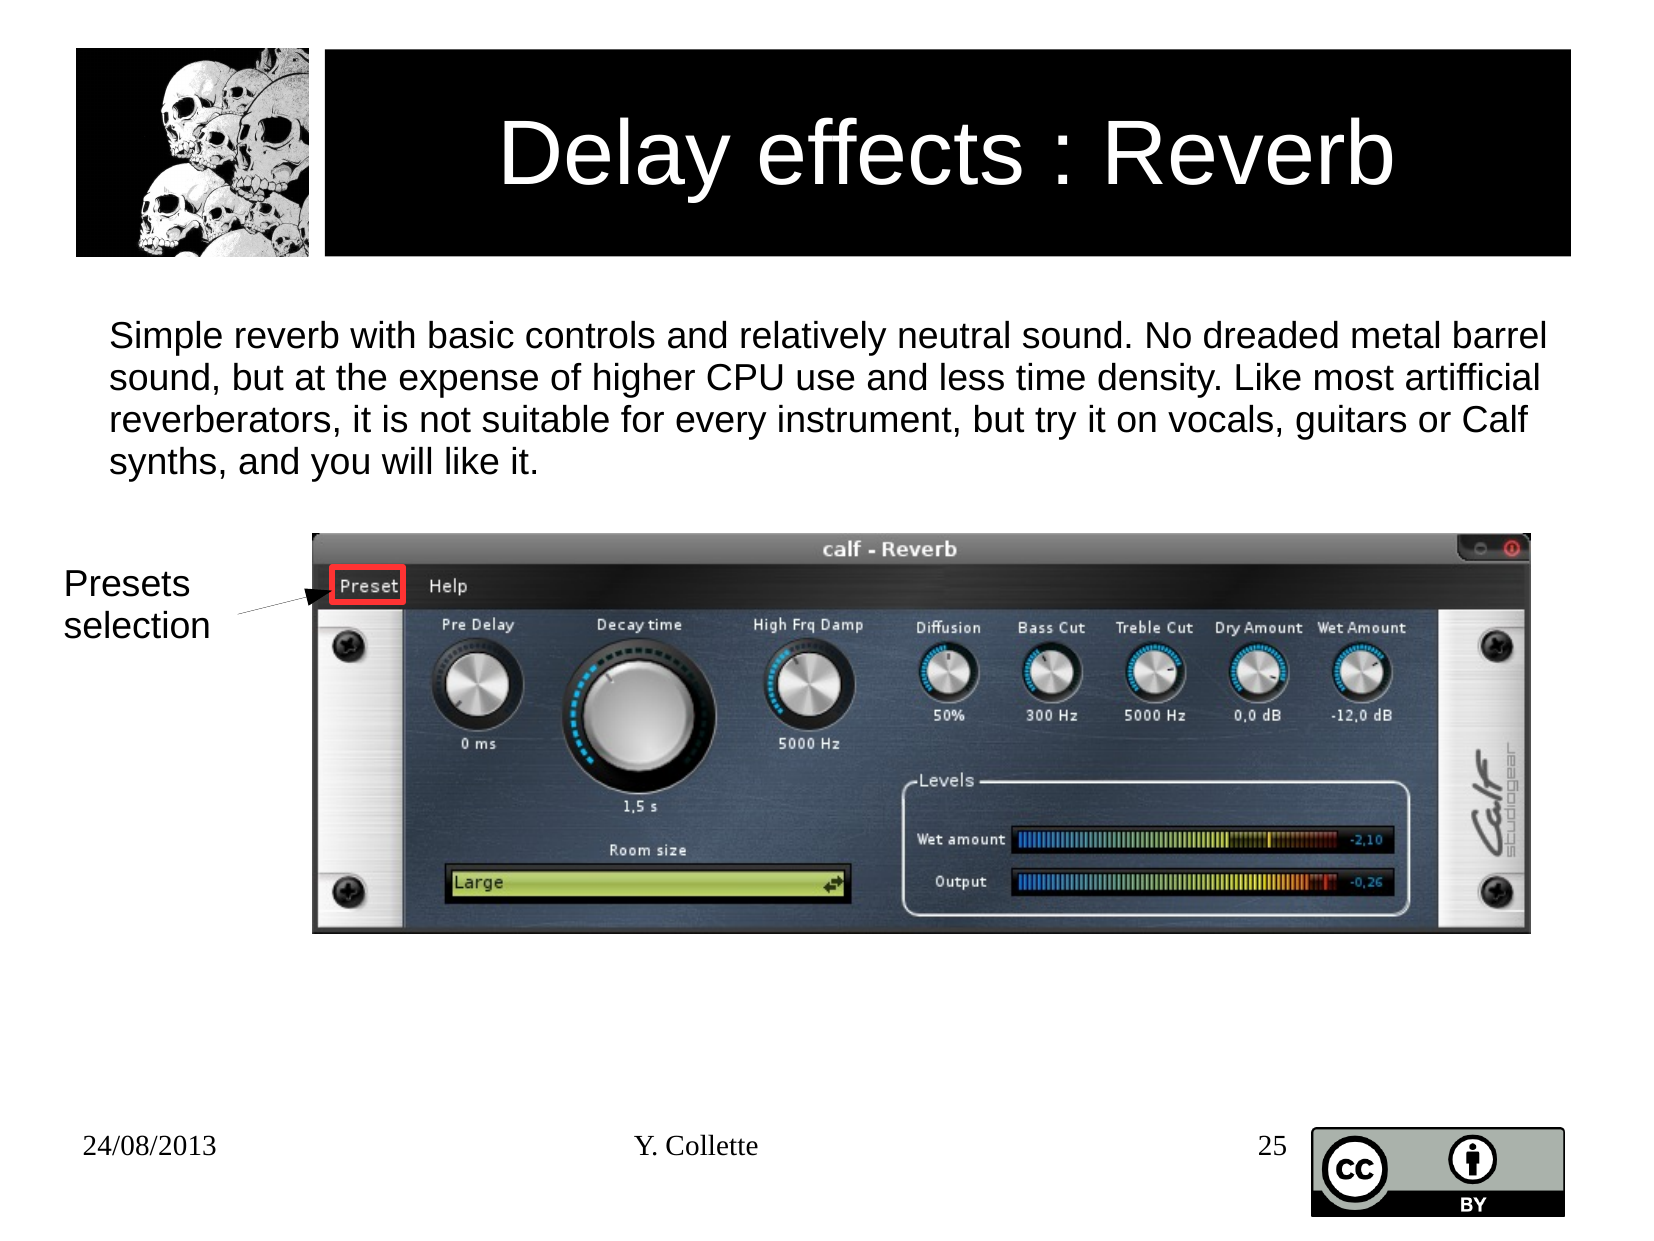

# Delay effects : Reverb
Simple reverb with basic controls and relatively neutral sound. No dreaded metal barrel sound, but at the expense of higher CPU use and less time density. Like most artifficial reverberators, it is not suitable for every instrument, but try it on vocals, guitars or Calf synths, and you will like it.
Presets selection
Y. Collette
25